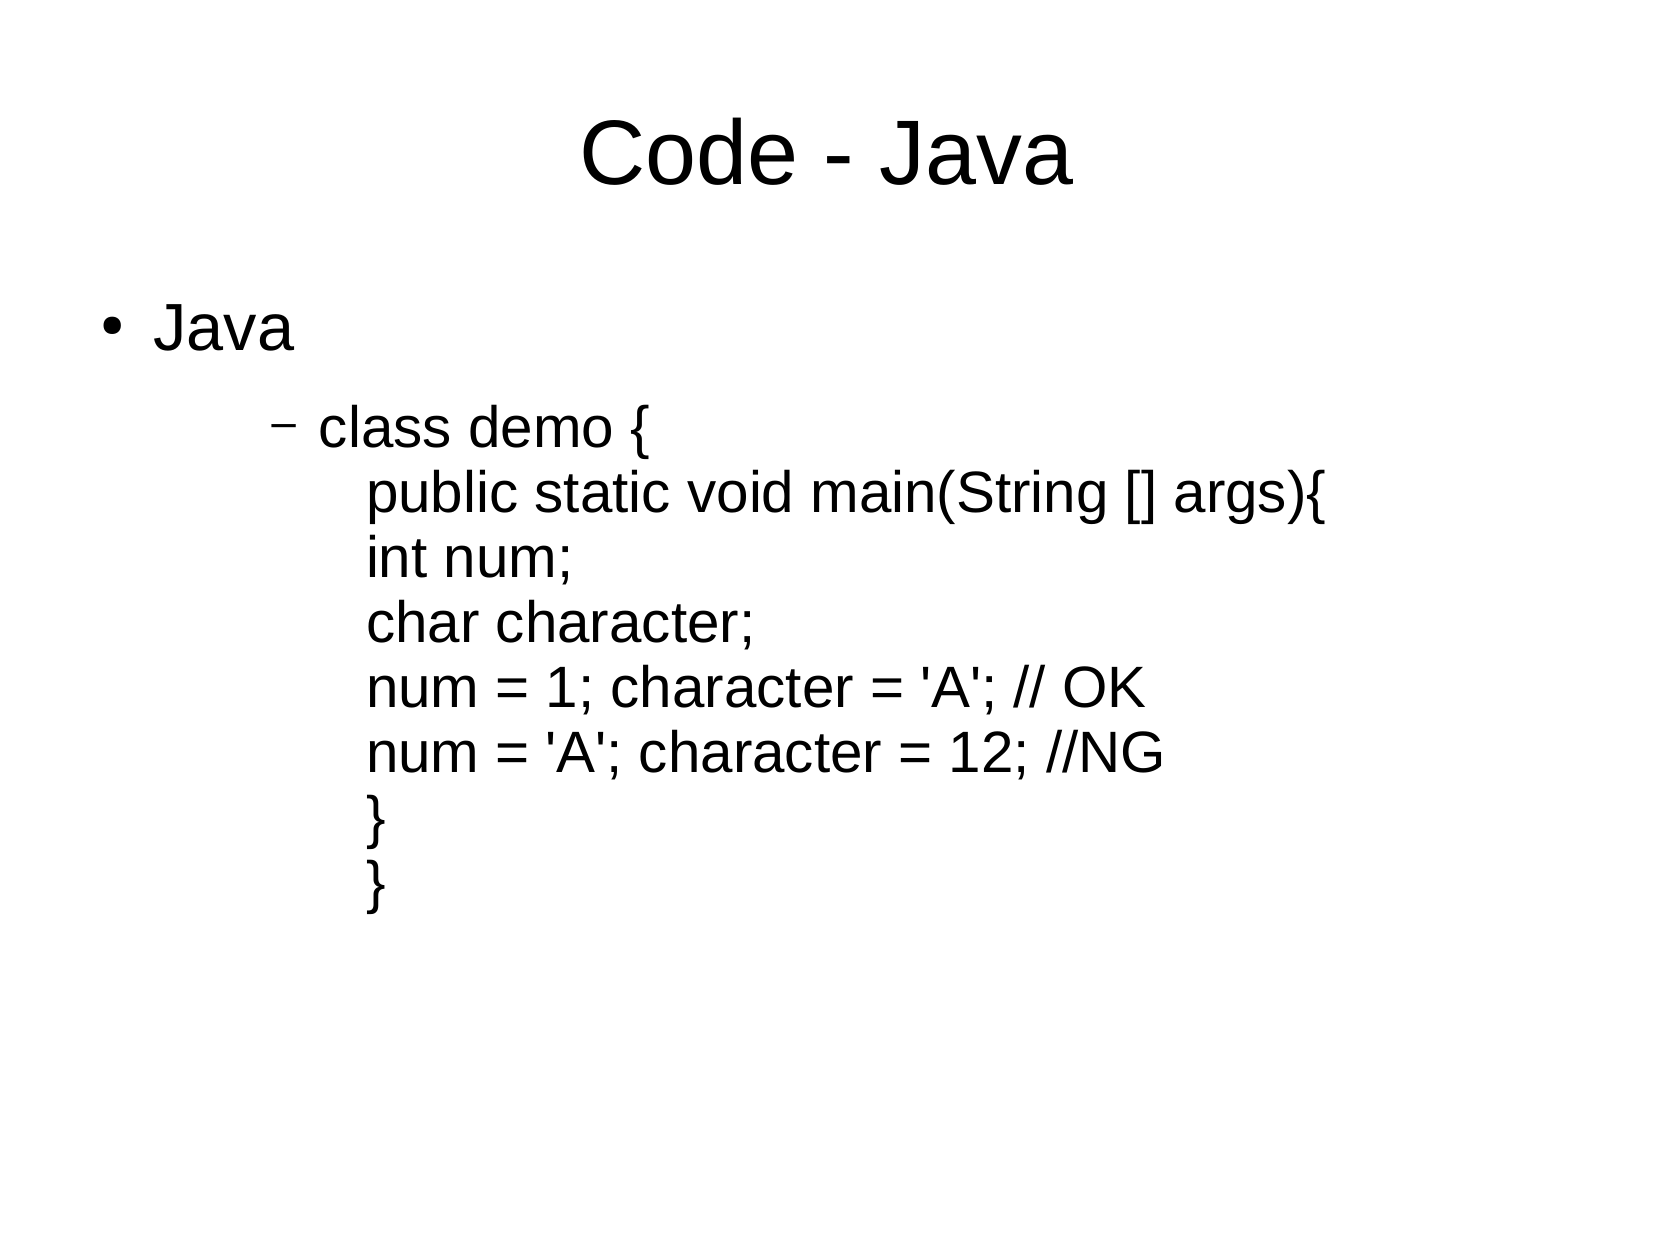

# Code - Java
Java
class demo {
public static void main(String [] args){
int num;
char character;
num = 1; character = 'A'; // OK
num = 'A'; character = 12; //NG
}
}